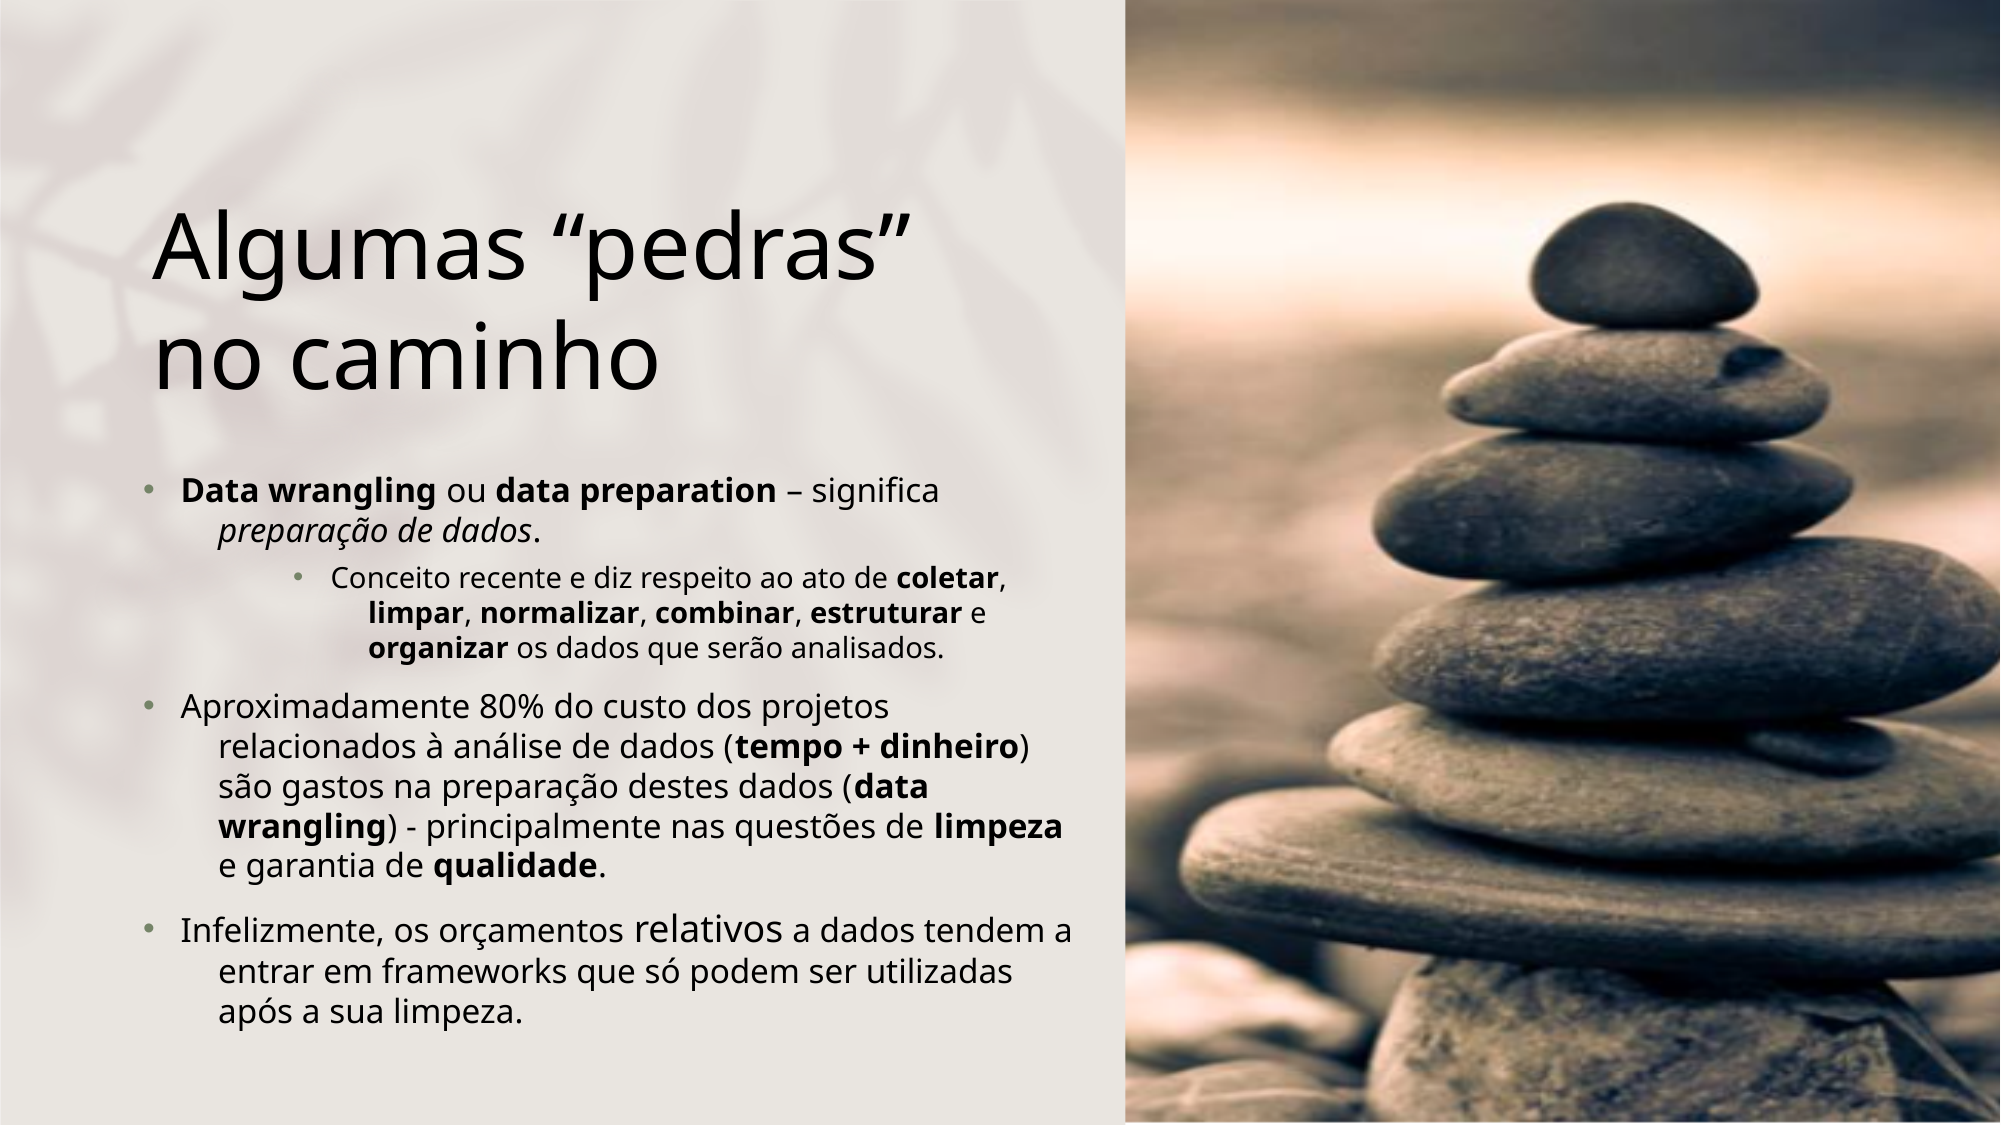

# Algumas “pedras” no caminho
Data wrangling ou data preparation – significa preparação de dados.
Conceito recente e diz respeito ao ato de coletar, limpar, normalizar, combinar, estruturar e organizar os dados que serão analisados.
Aproximadamente 80% do custo dos projetos relacionados à análise de dados (tempo + dinheiro) são gastos na preparação destes dados (data wrangling) - principalmente nas questões de limpeza e garantia de qualidade.
Infelizmente, os orçamentos relativos a dados tendem a entrar em frameworks que só podem ser utilizadas após a sua limpeza.